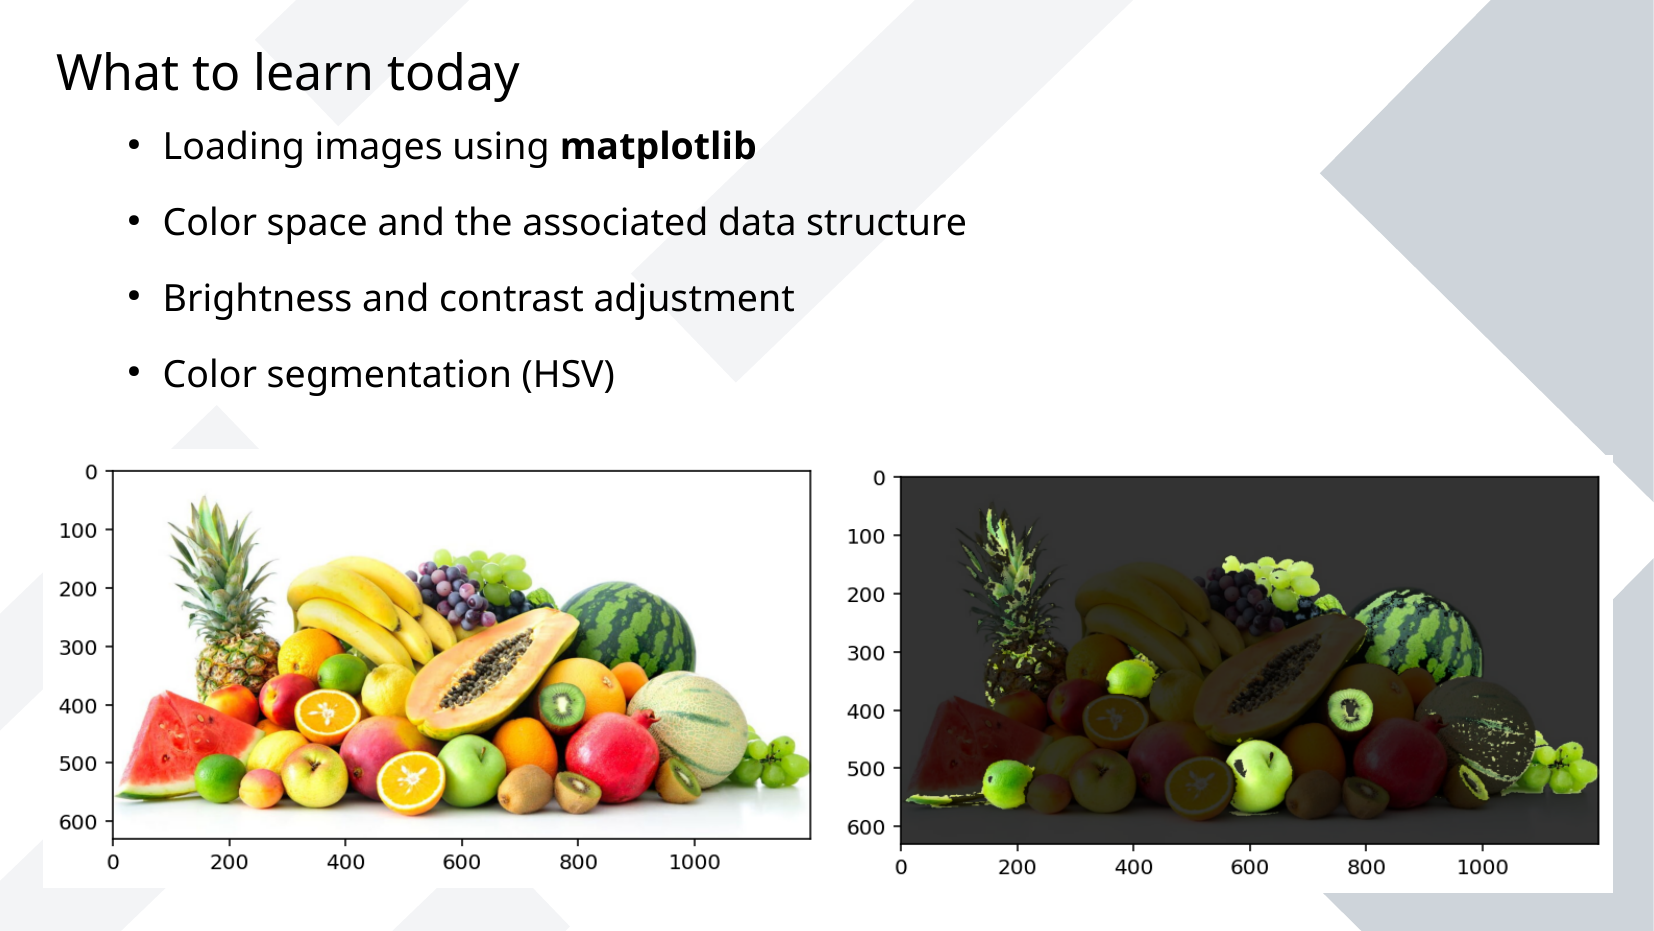

What to learn today
Loading images using matplotlib
Color space and the associated data structure
Brightness and contrast adjustment
Color segmentation (HSV)